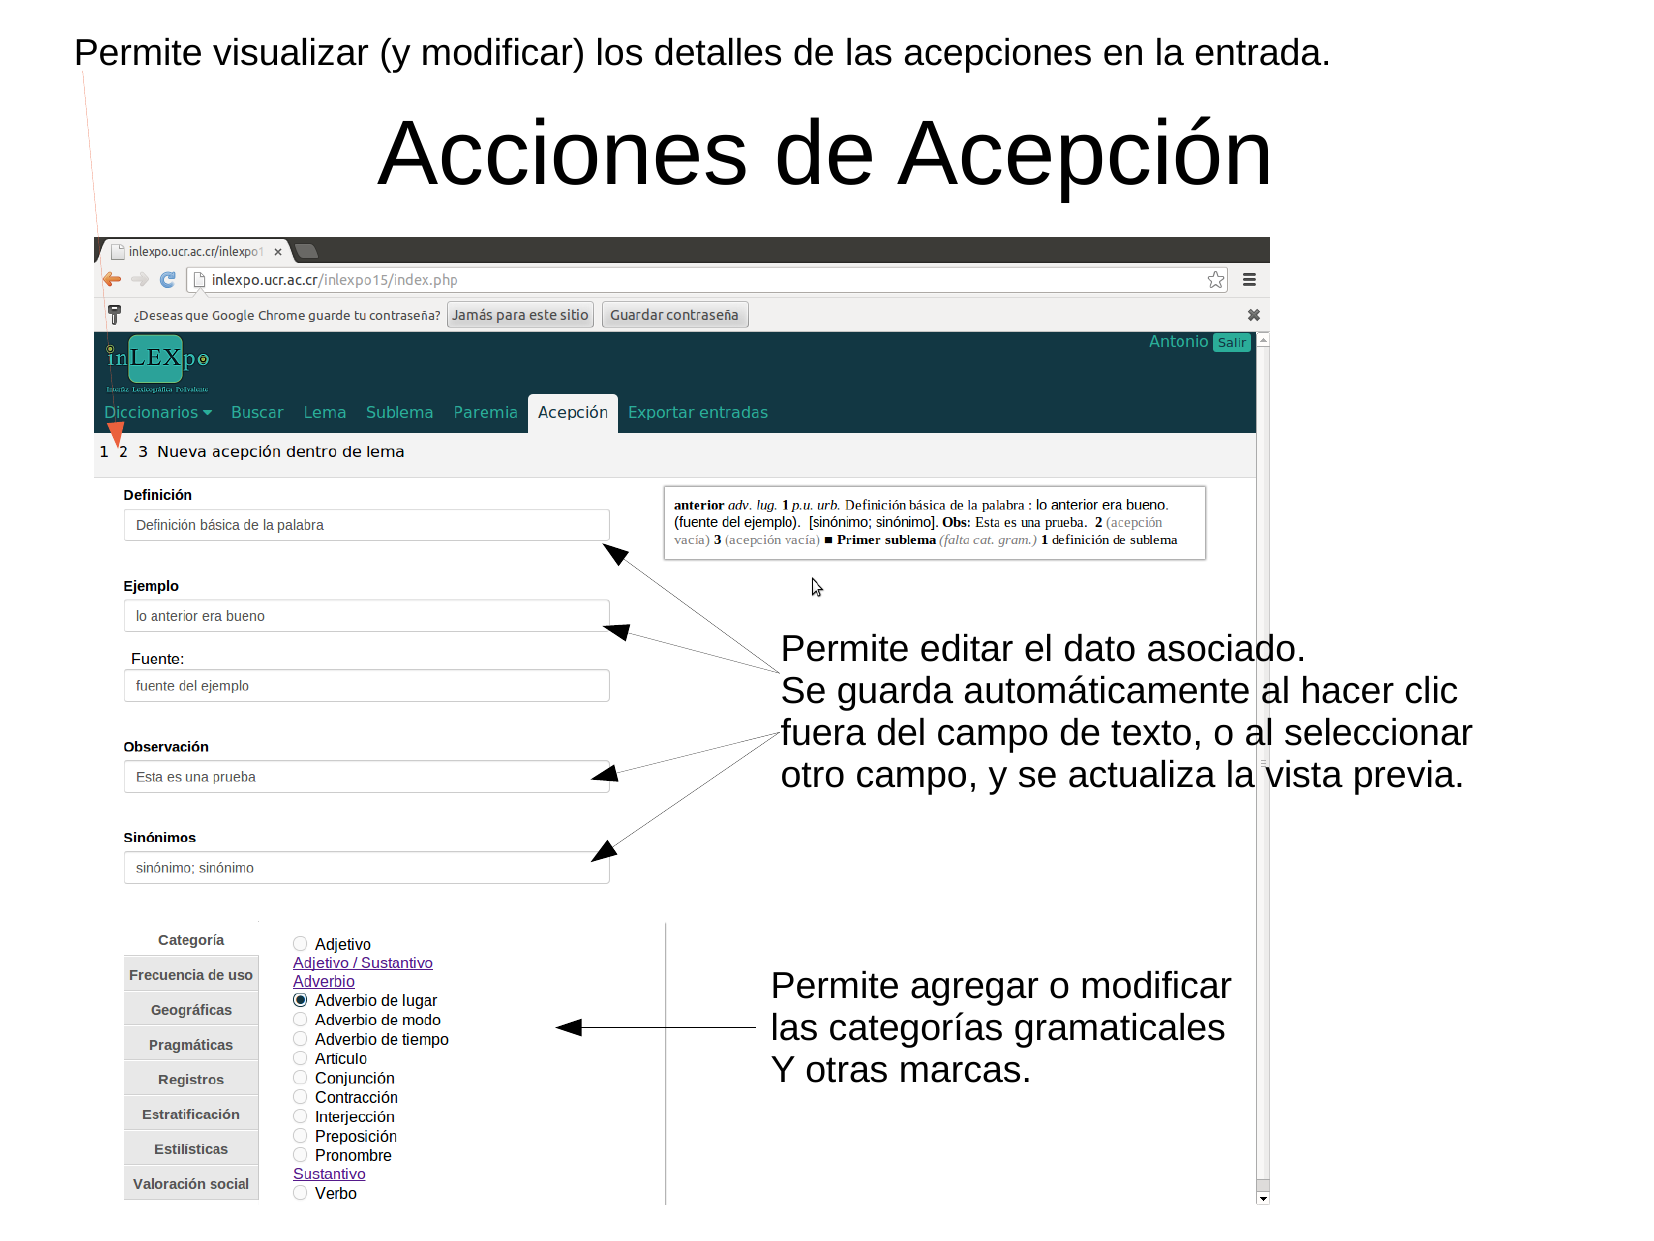

Permite visualizar (y modificar) los detalles de las acepciones en la entrada.
# Acciones de Acepción
Permite editar el dato asociado.
Se guarda automáticamente al hacer clic
fuera del campo de texto, o al seleccionar
otro campo, y se actualiza la vista previa.
Permite agregar o modificar
las categorías gramaticales
Y otras marcas.